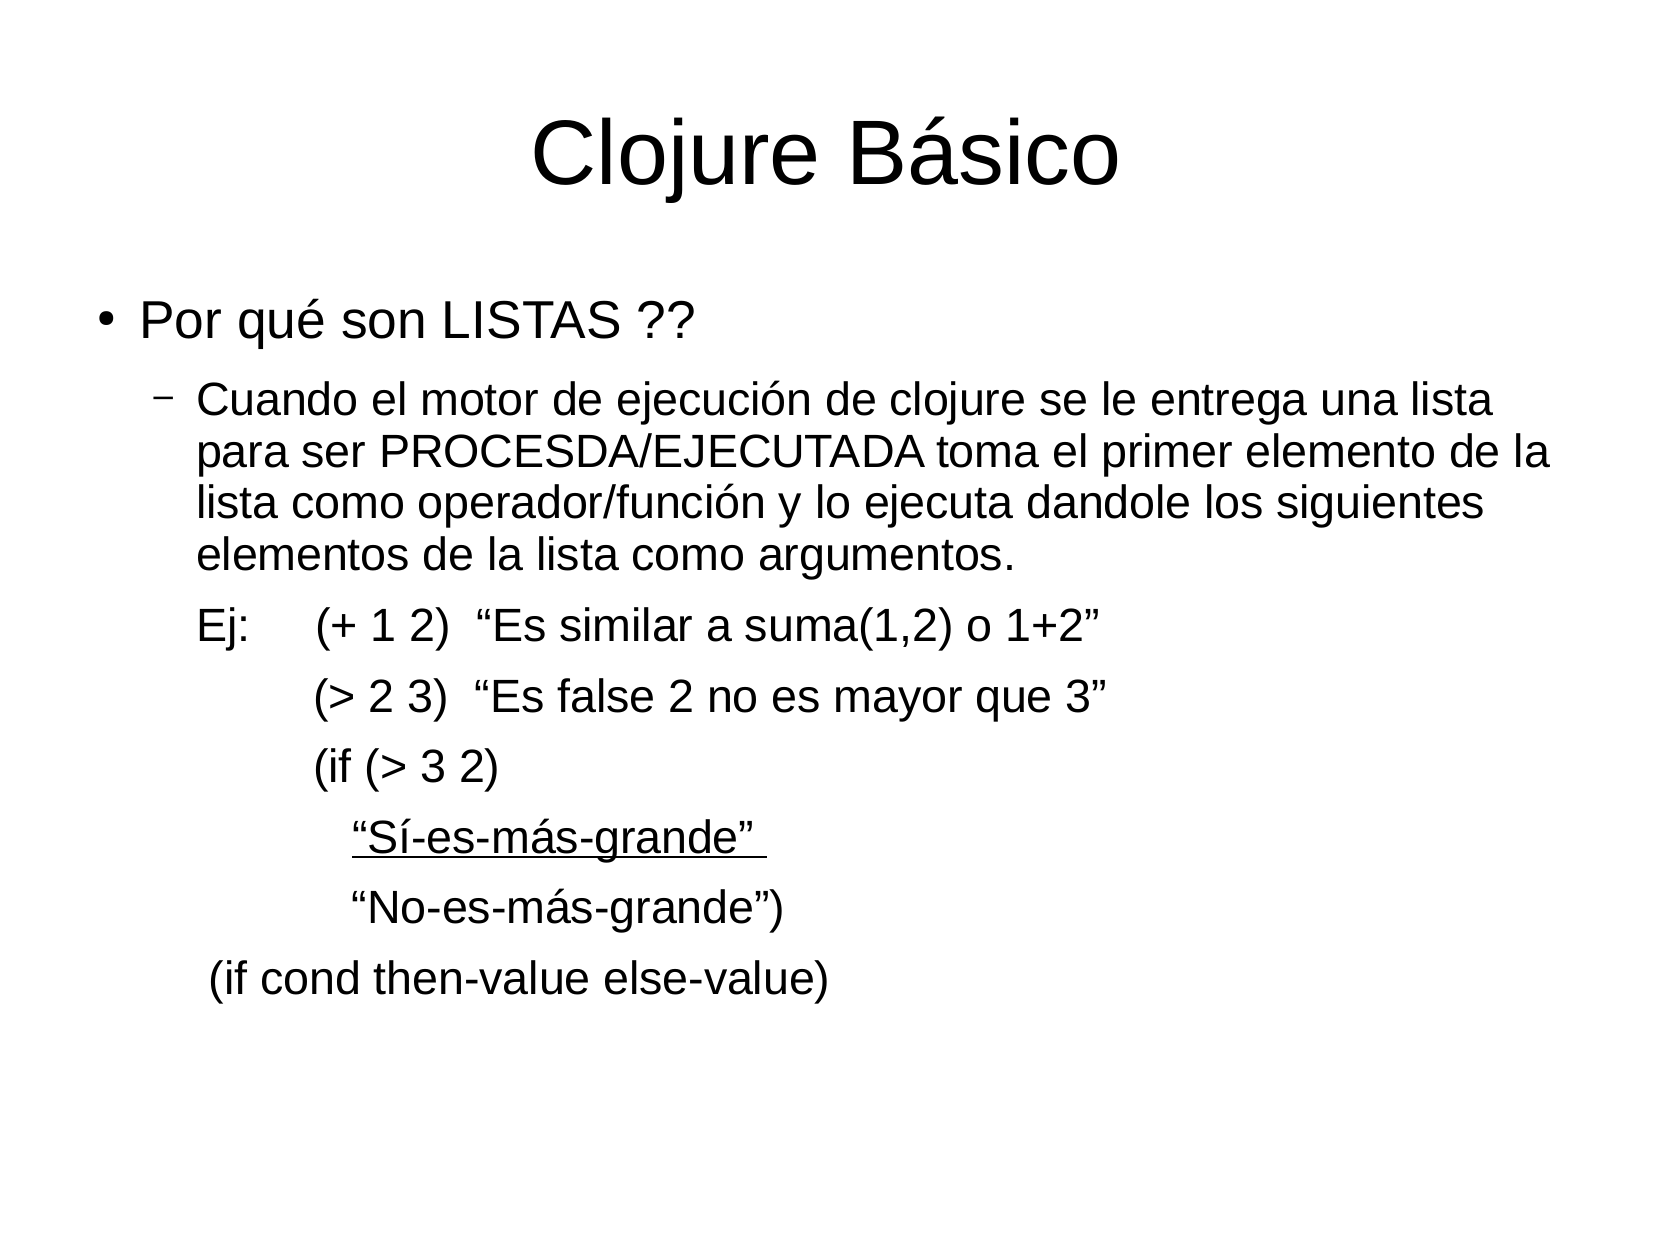

# Clojure Básico
Por qué son LISTAS ??
Cuando el motor de ejecución de clojure se le entrega una lista para ser PROCESDA/EJECUTADA toma el primer elemento de la lista como operador/función y lo ejecuta dandole los siguientes elementos de la lista como argumentos.
Ej: (+ 1 2) “Es similar a suma(1,2) o 1+2”
 (> 2 3) “Es false 2 no es mayor que 3”
 (if (> 3 2)
 “Sí-es-más-grande”
 “No-es-más-grande”)
 (if cond then-value else-value)